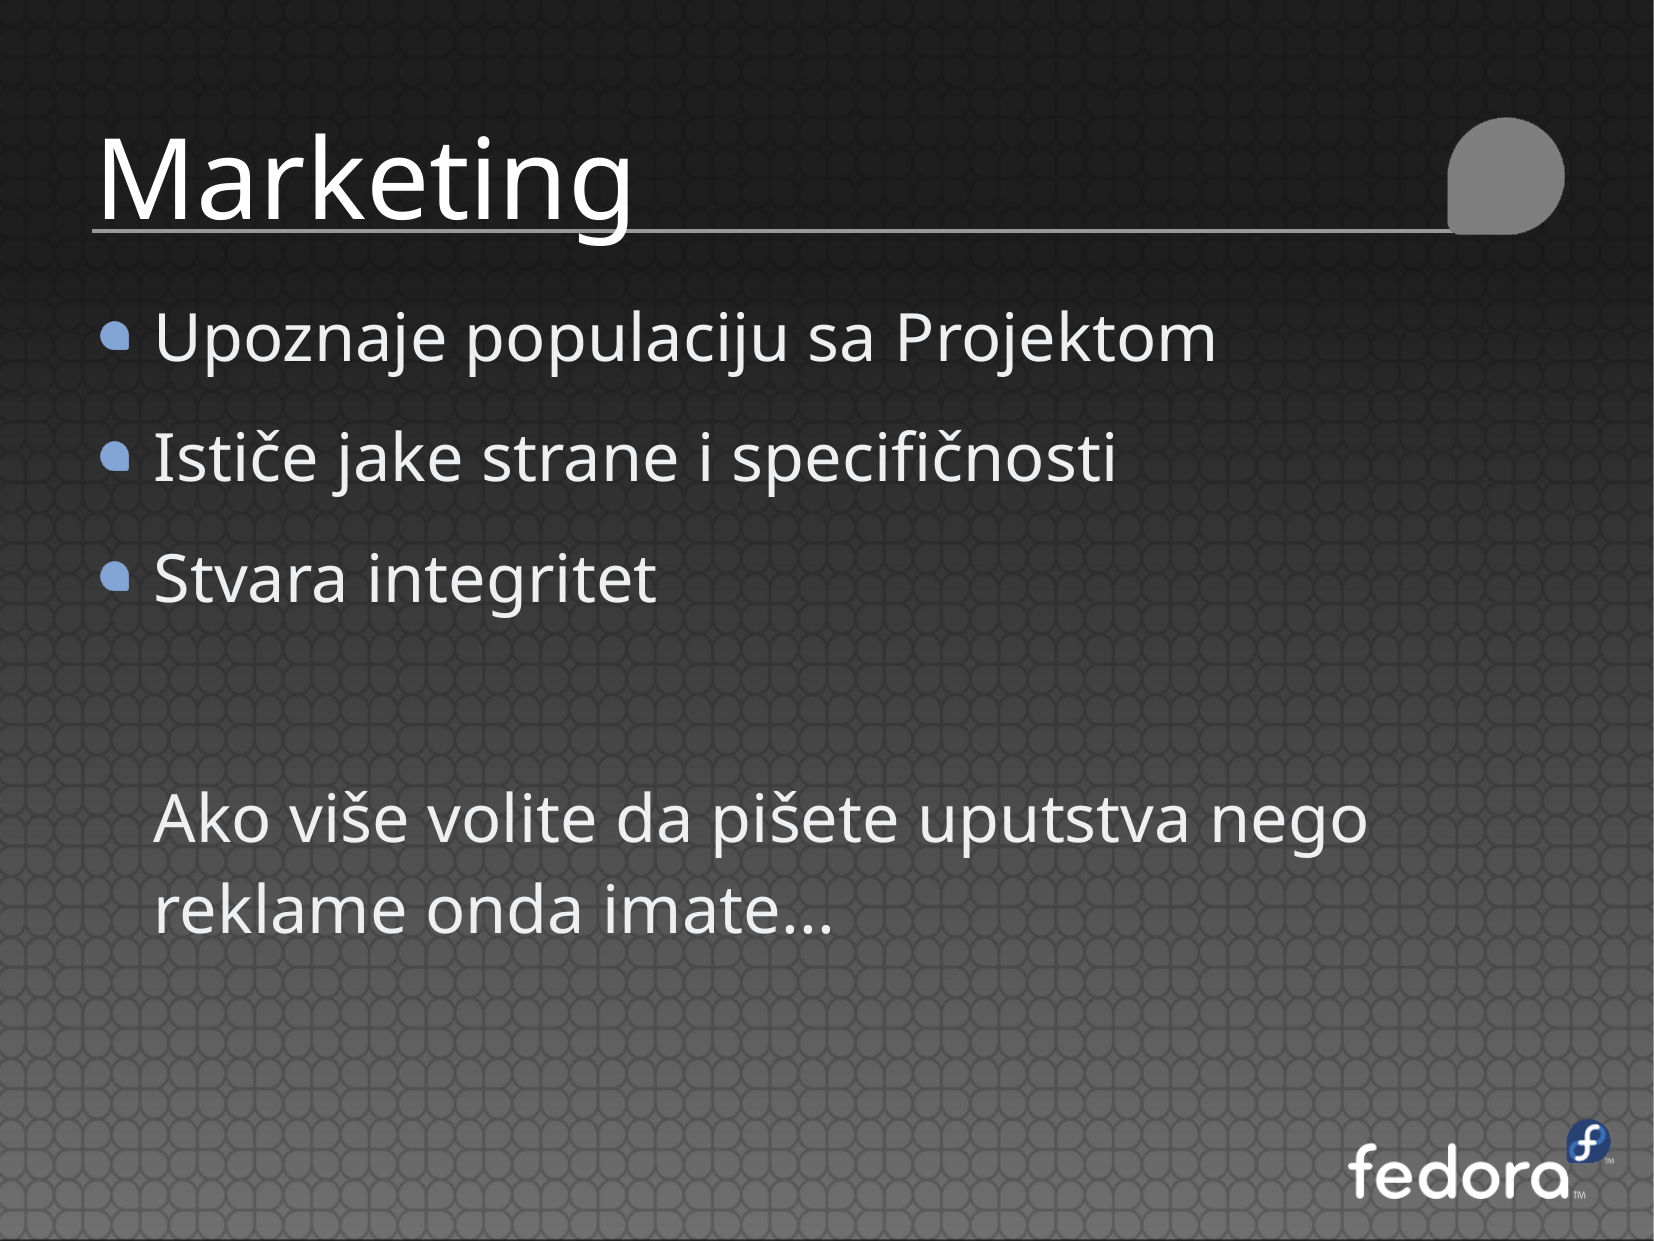

Marketing
# Upoznaje populaciju sa Projektom
Ističe jake strane i specifičnosti
Stvara integritet
Ako više volite da pišete uputstva nego reklame onda imate...